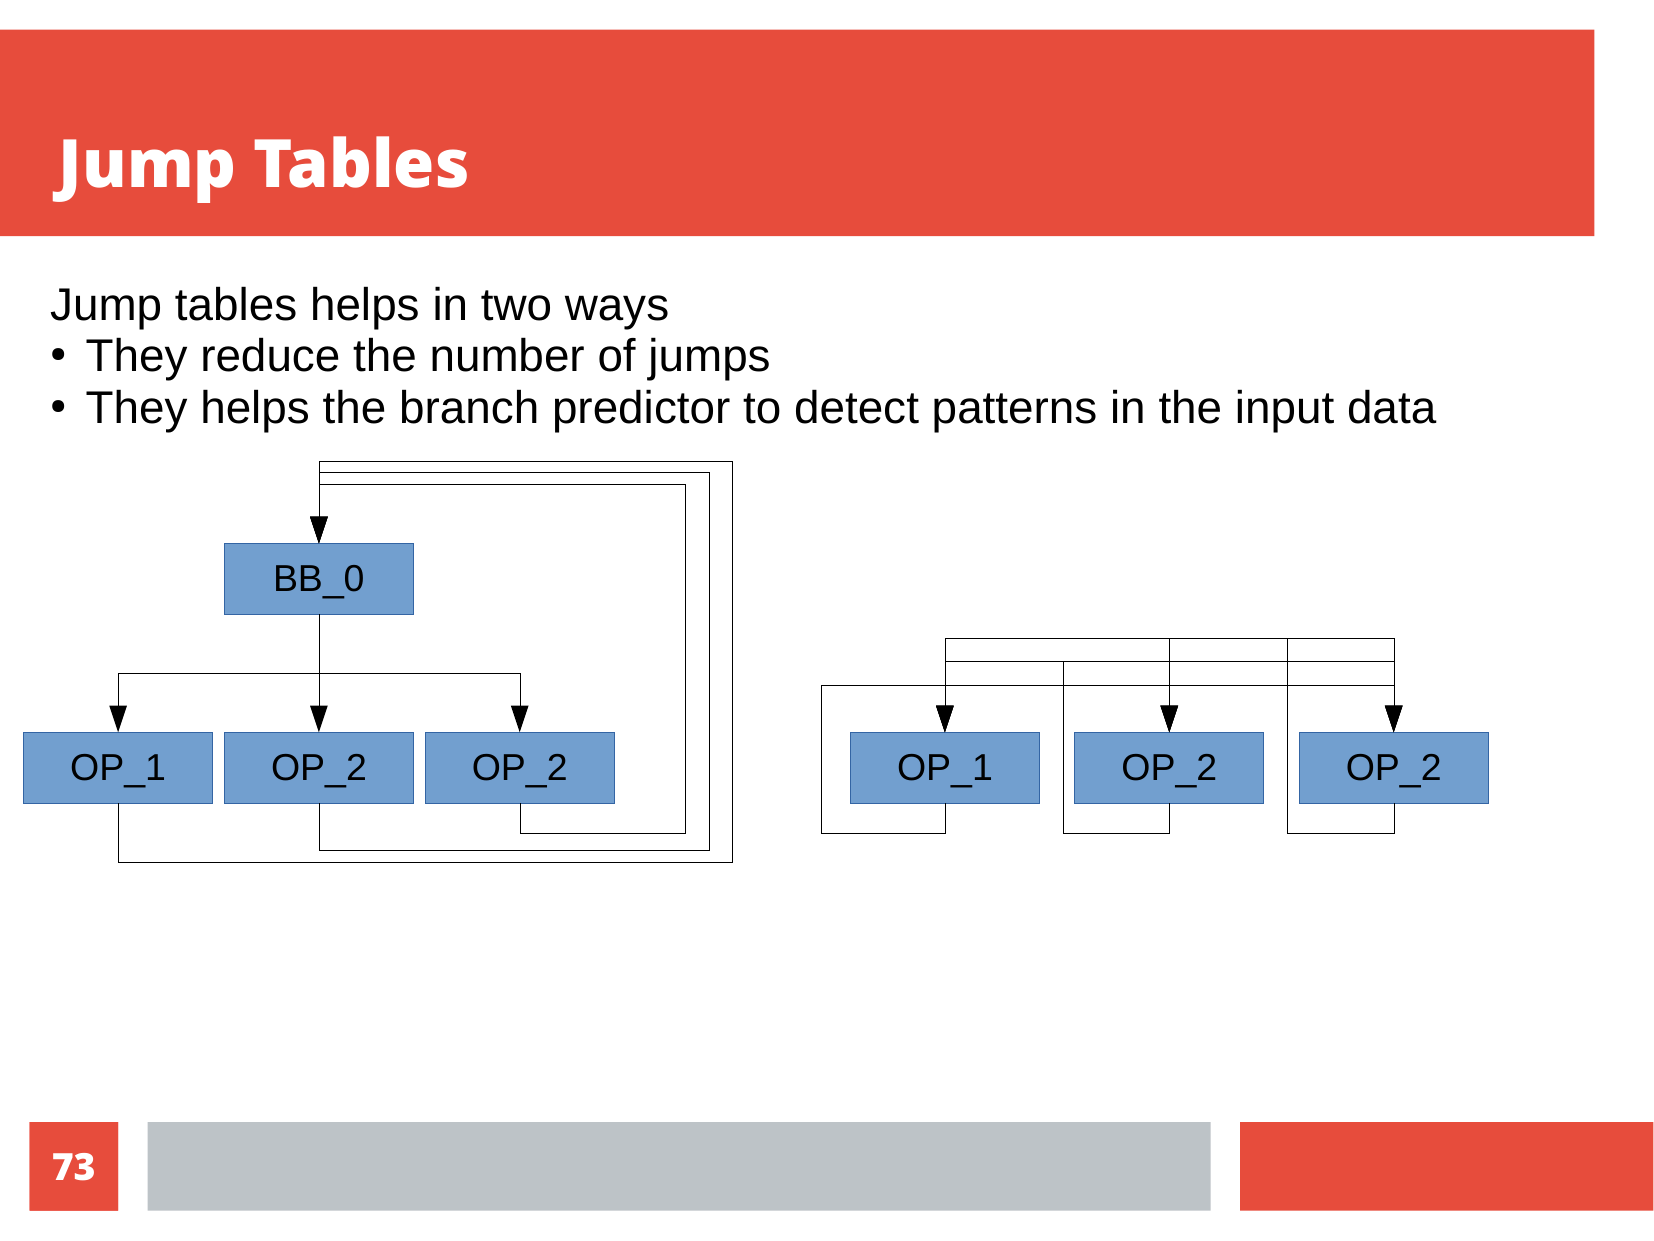

# Jump Tables
Jump tables helps in two ways
They reduce the number of jumps
They helps the branch predictor to detect patterns in the input data
BB_0
OP_1
OP_2
OP_2
OP_1
OP_2
OP_2
73